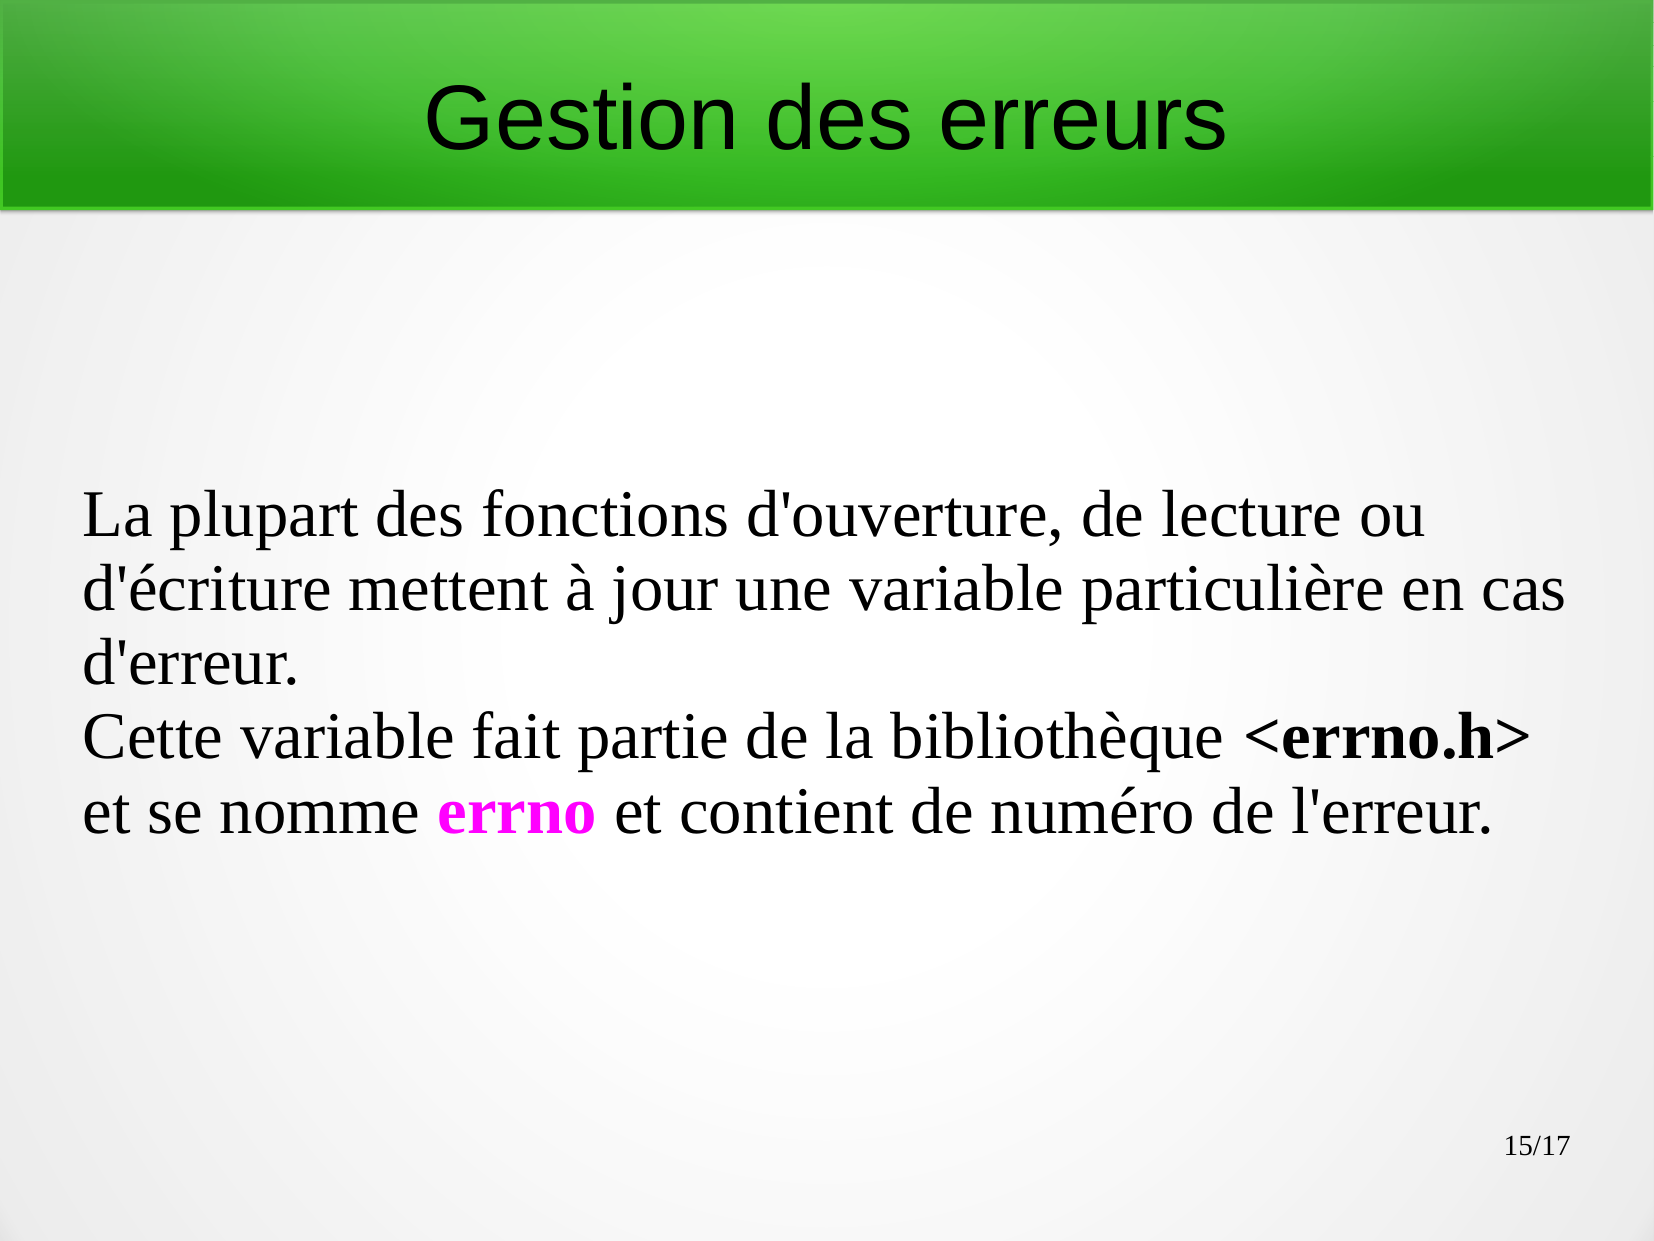

# Gestion des erreurs
La plupart des fonctions d'ouverture, de lecture ou d'écriture mettent à jour une variable particulière en cas d'erreur.
Cette variable fait partie de la bibliothèque <errno.h> et se nomme errno et contient de numéro de l'erreur.
15